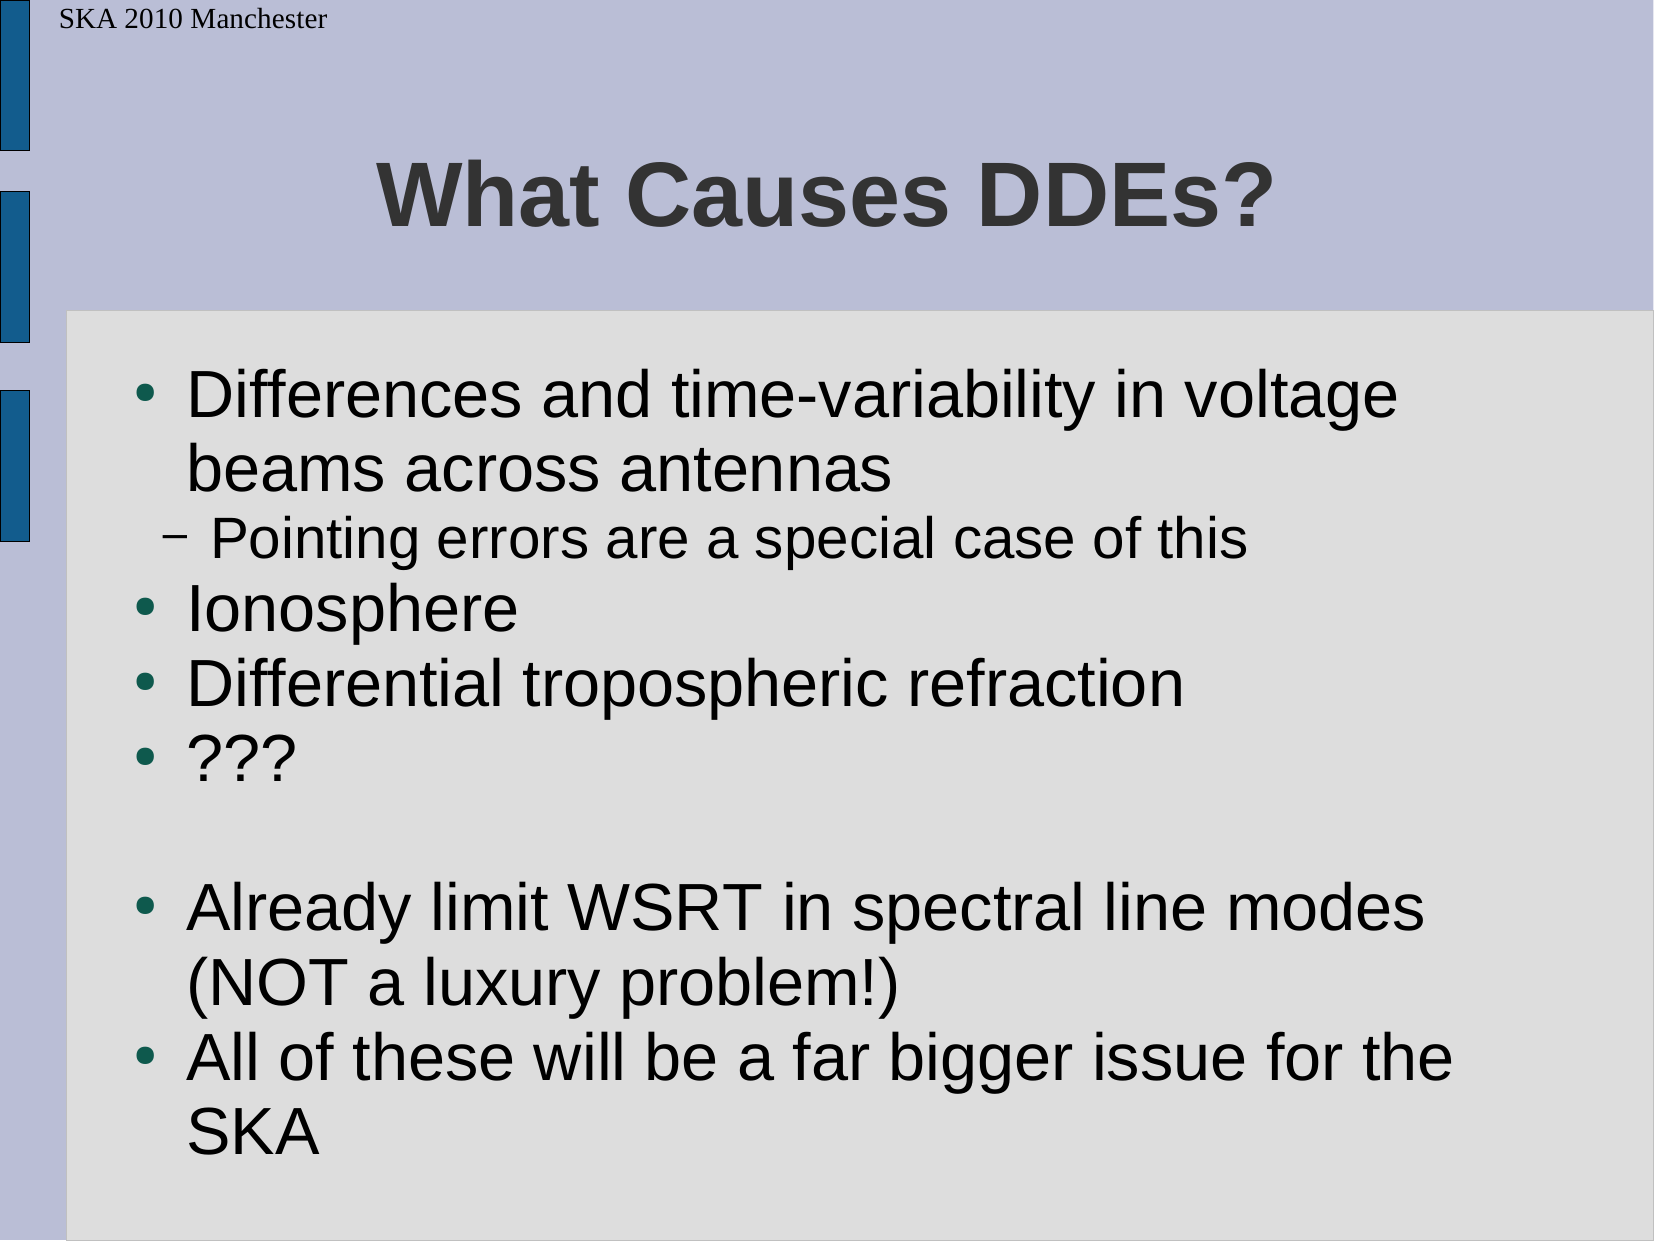

SKA 2010 Manchester
# What Causes DDEs?
Differences and time-variability in voltage beams across antennas
Pointing errors are a special case of this
Ionosphere
Differential tropospheric refraction
???
Already limit WSRT in spectral line modes (NOT a luxury problem!)
All of these will be a far bigger issue for the SKA